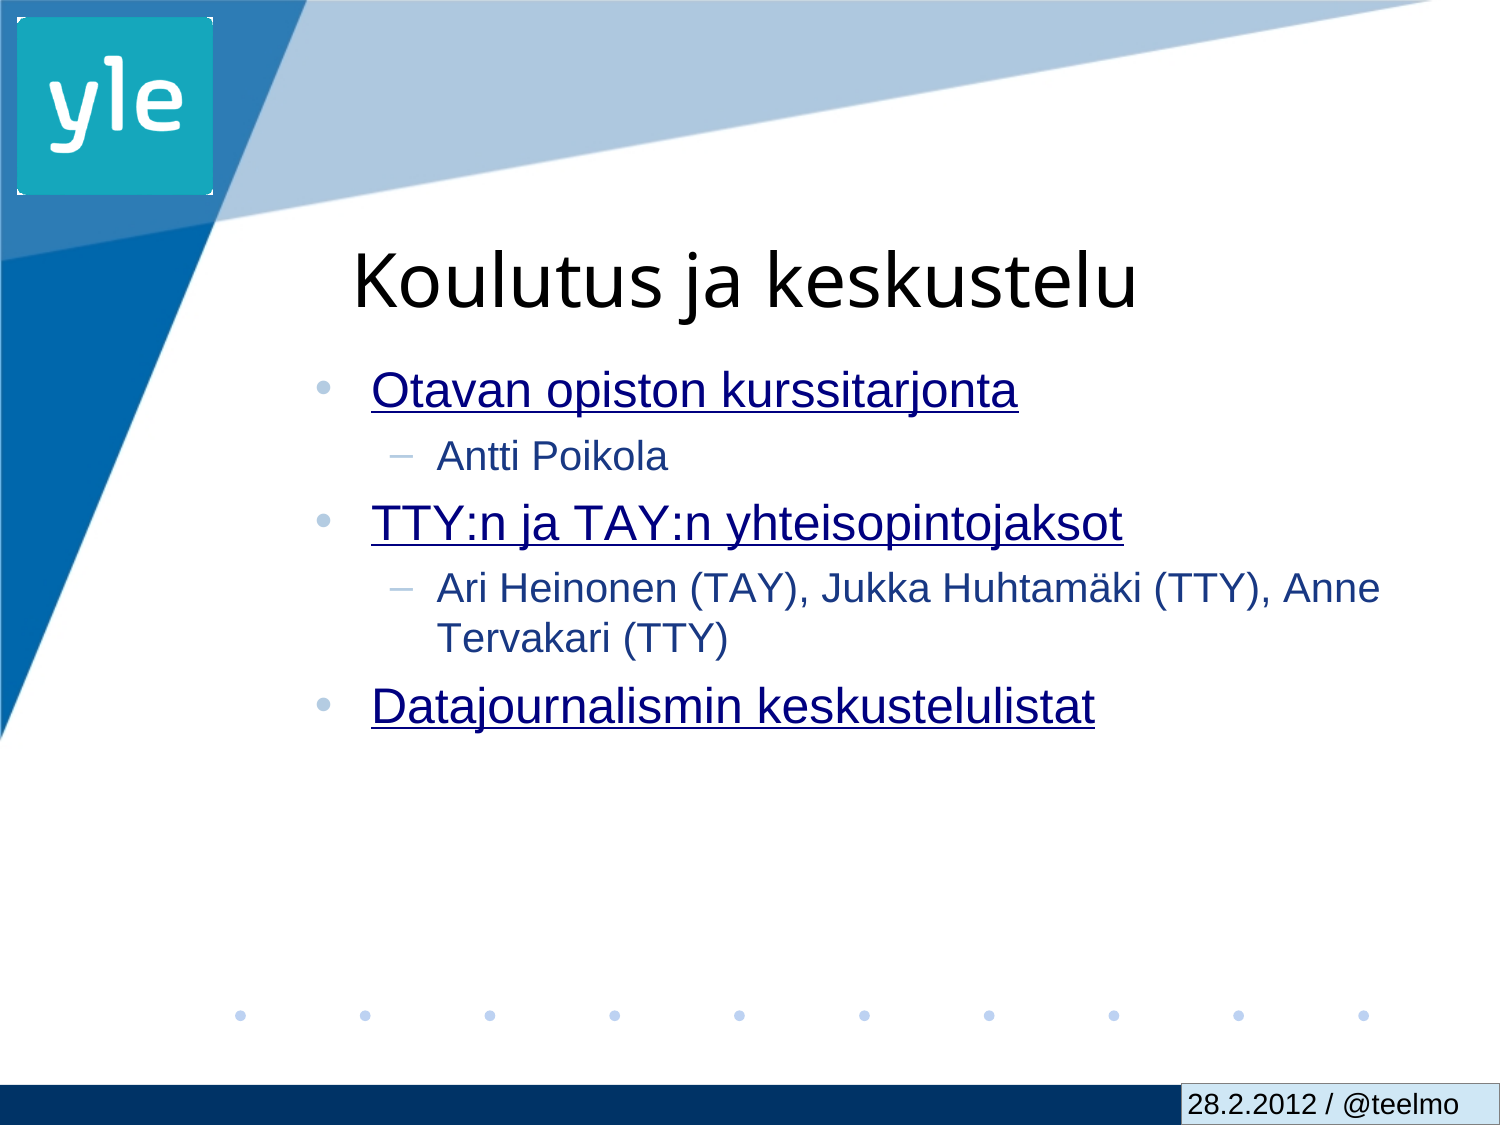

# Koulutus ja keskustelu
Otavan opiston kurssitarjonta
Antti Poikola
TTY:n ja TAY:n yhteisopintojaksot
Ari Heinonen (TAY), Jukka Huhtamäki (TTY), Anne Tervakari (TTY)
Datajournalismin keskustelulistat
28.2.2012 / @teelmo